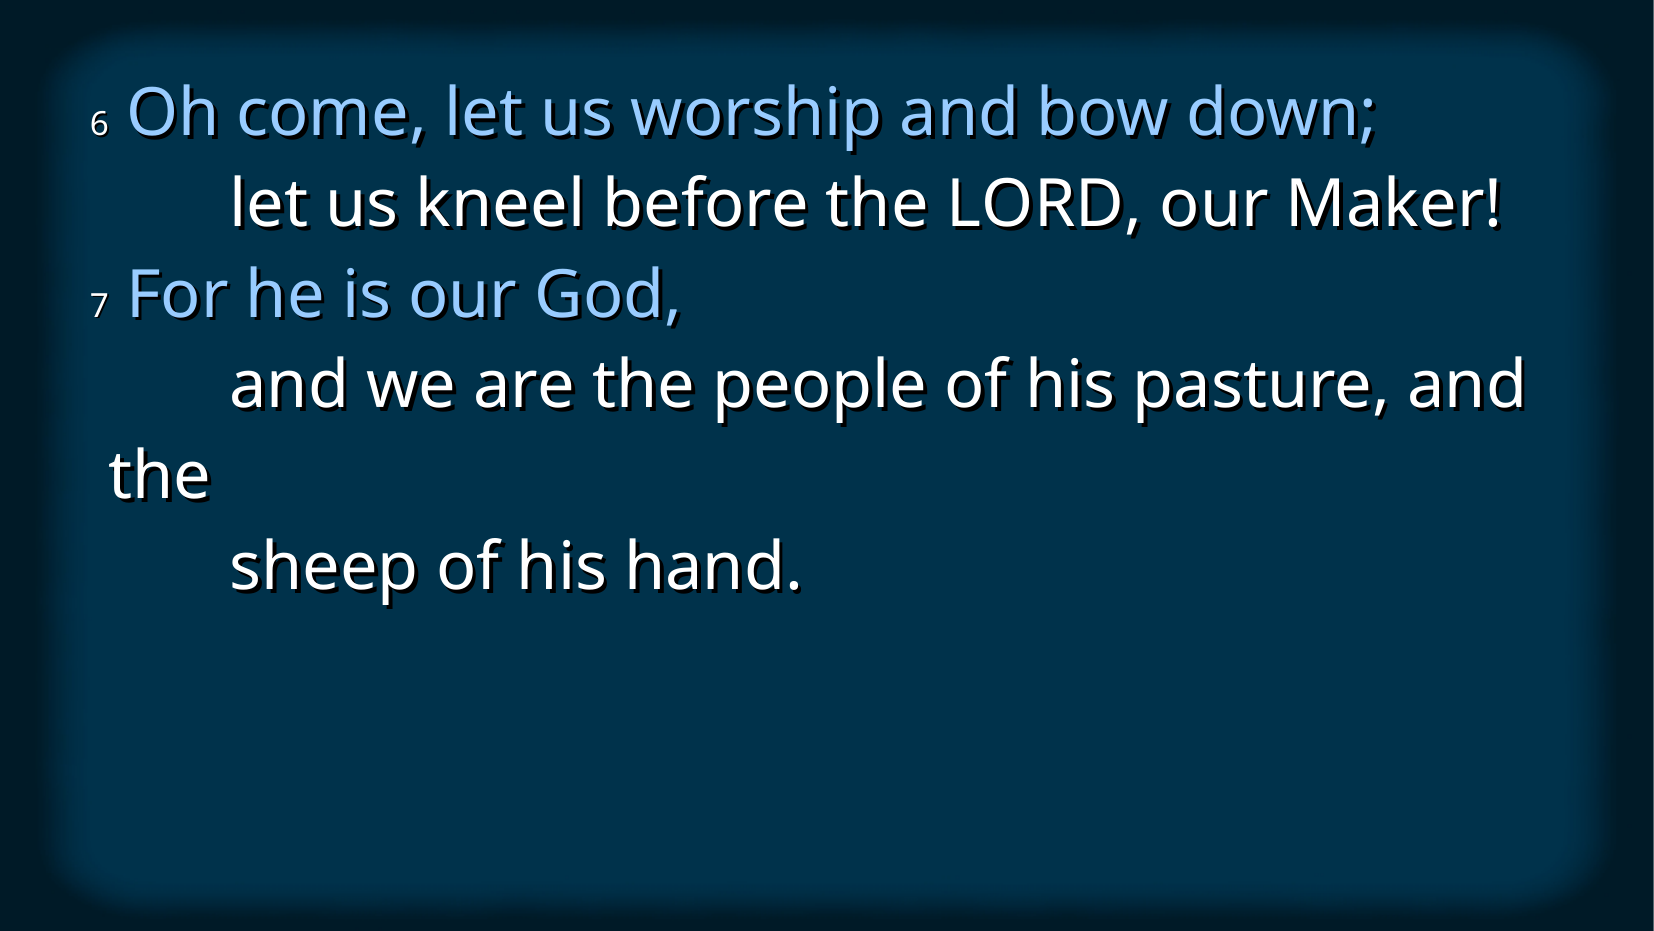

6 Oh come, let us worship and bow down;
 let us kneel before the LORD, our Maker!
7 For he is our God,
 and we are the people of his pasture, and the
 sheep of his hand.